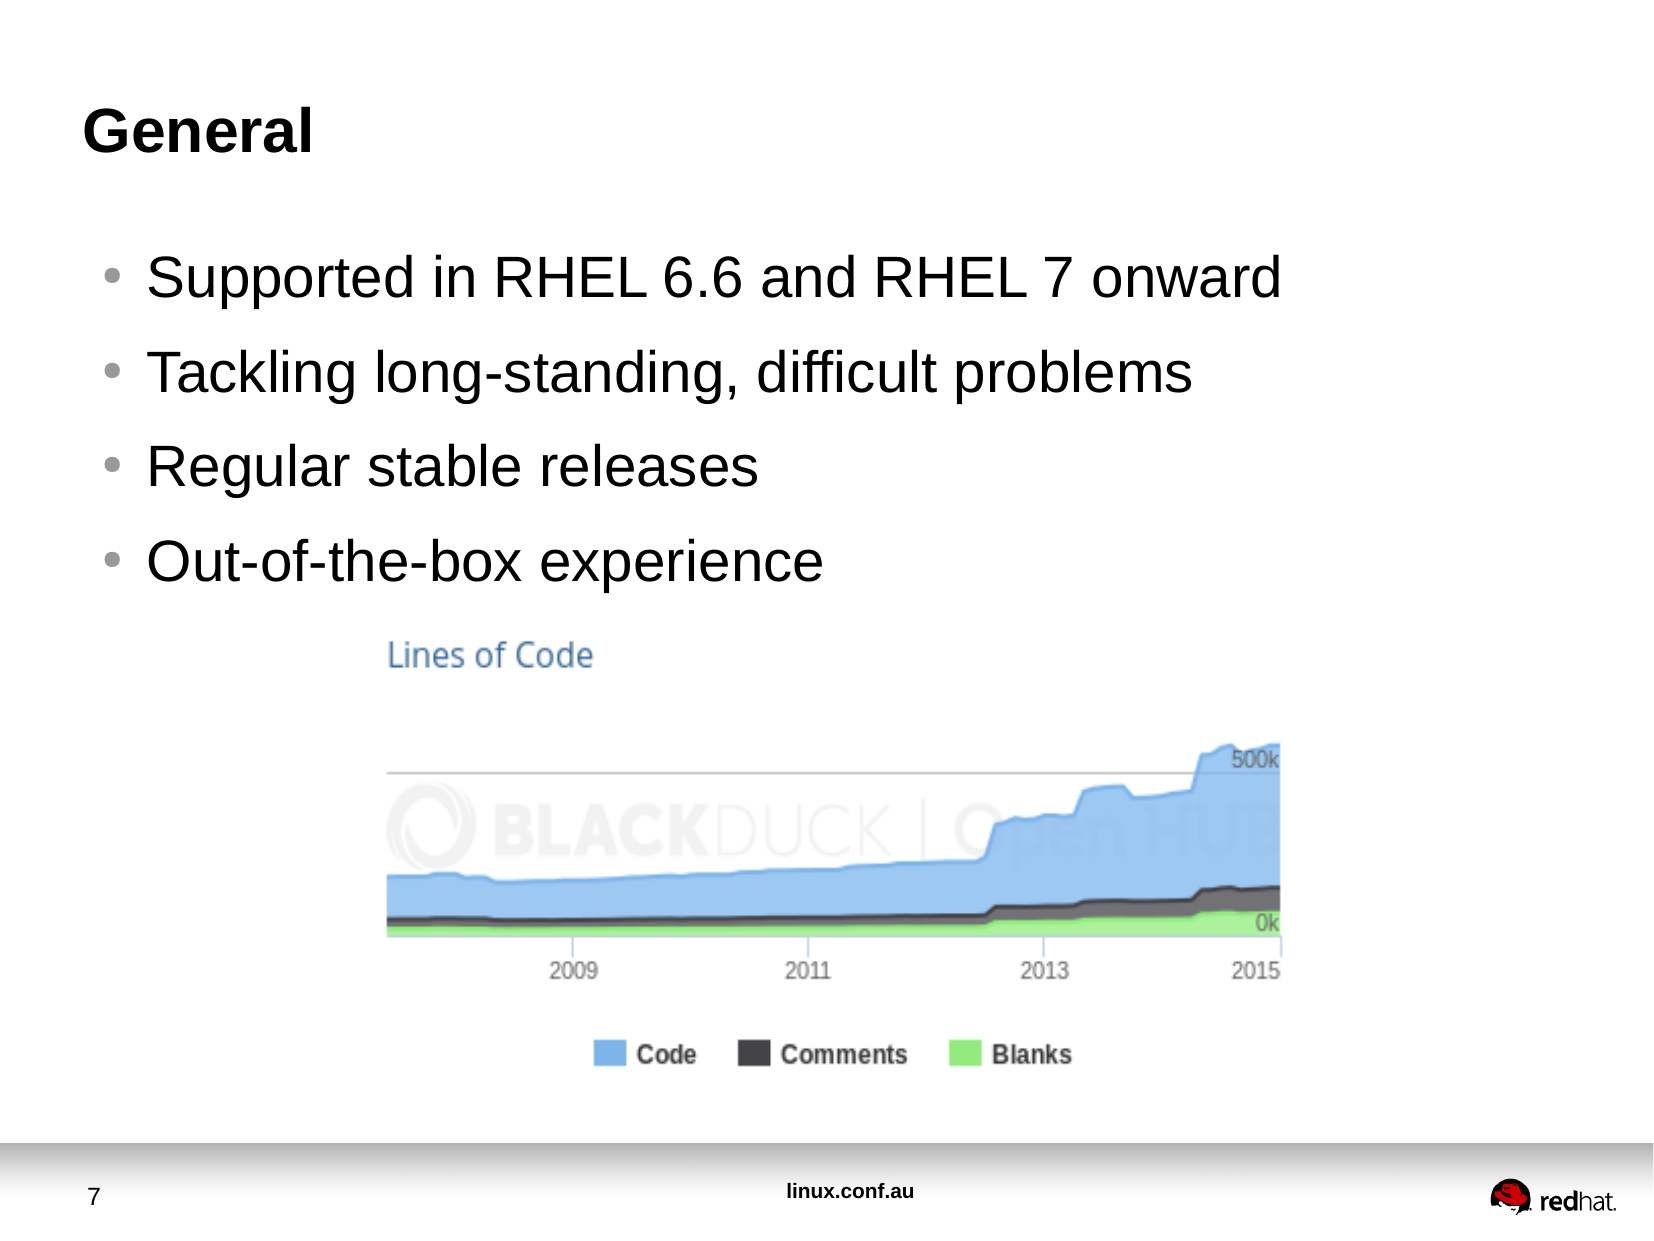

# General
Supported in RHEL 6.6 and RHEL 7 onward
Tackling long-standing, difficult problems
Regular stable releases
Out-of-the-box experience